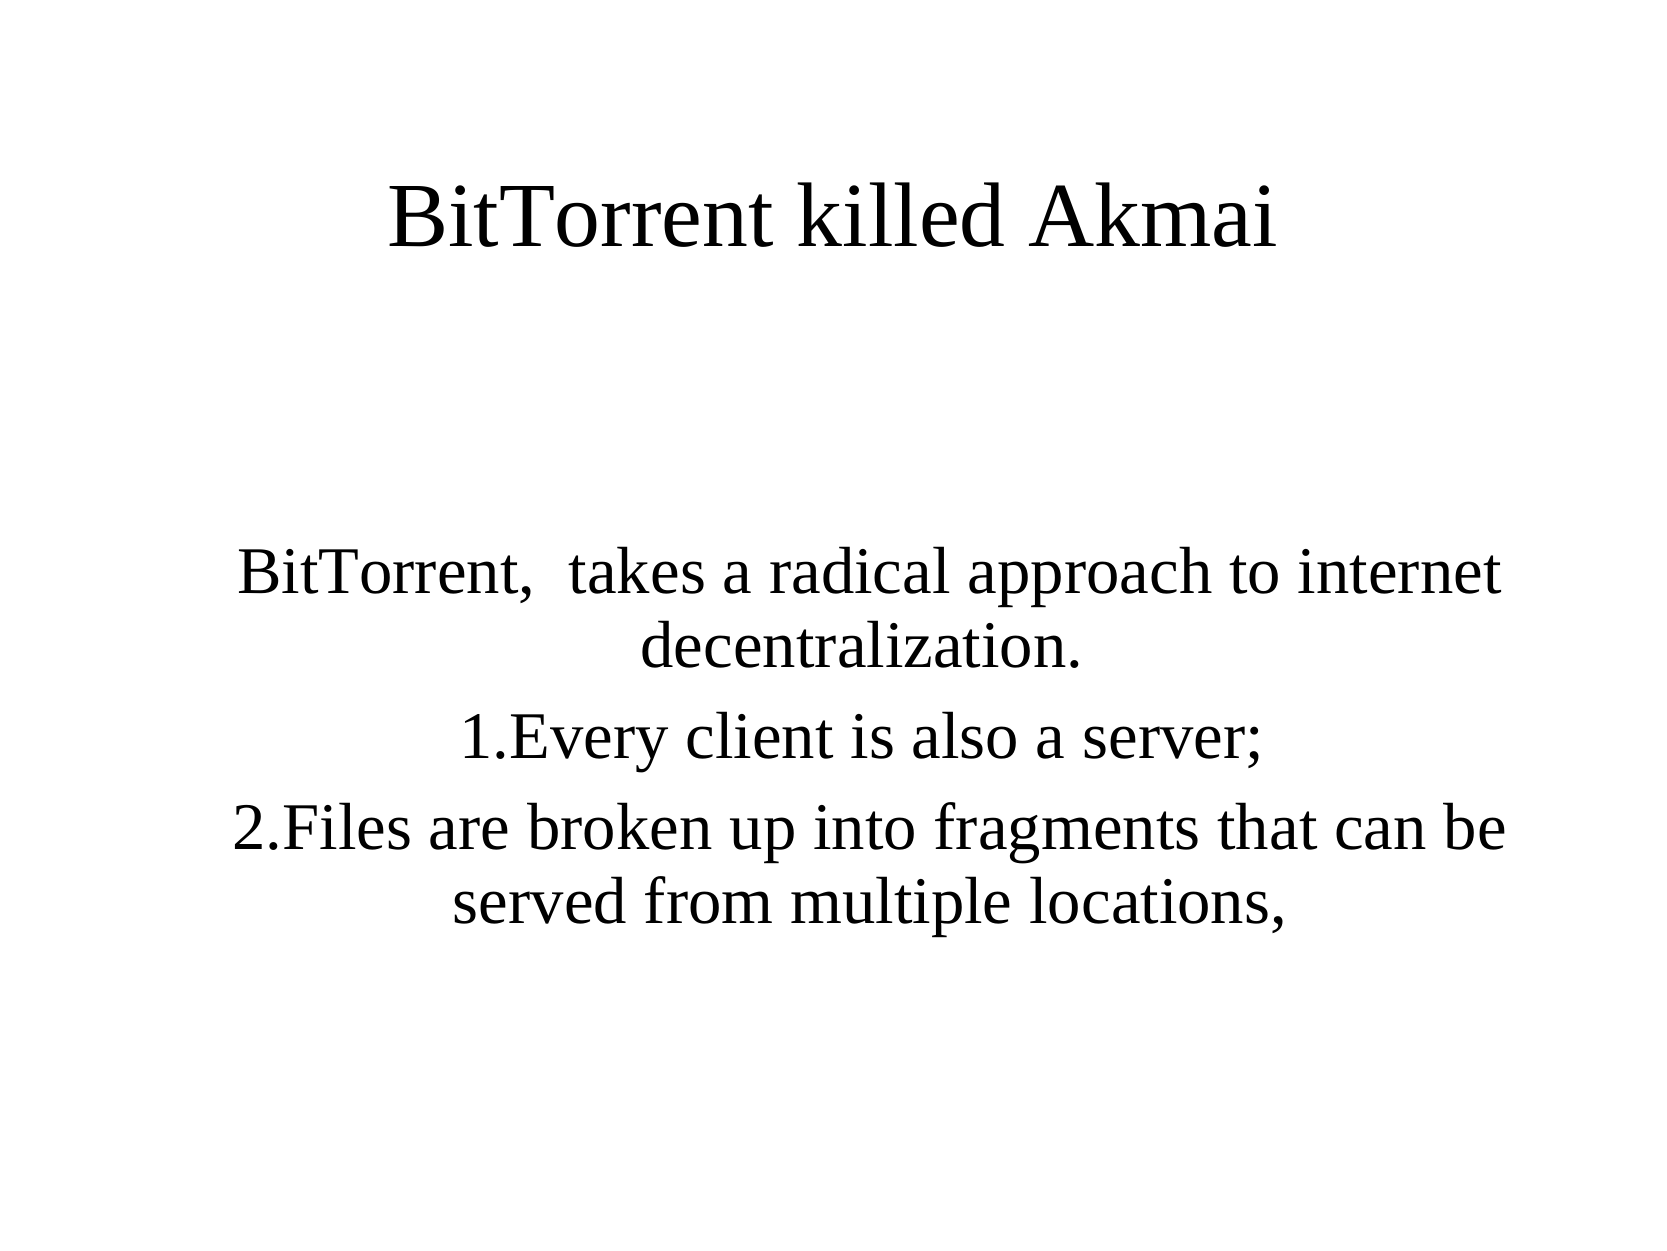

# BitTorrent killed Akmai
BitTorrent, takes a radical approach to internet decentralization.
1.Every client is also a server;
2.Files are broken up into fragments that can be served from multiple locations,